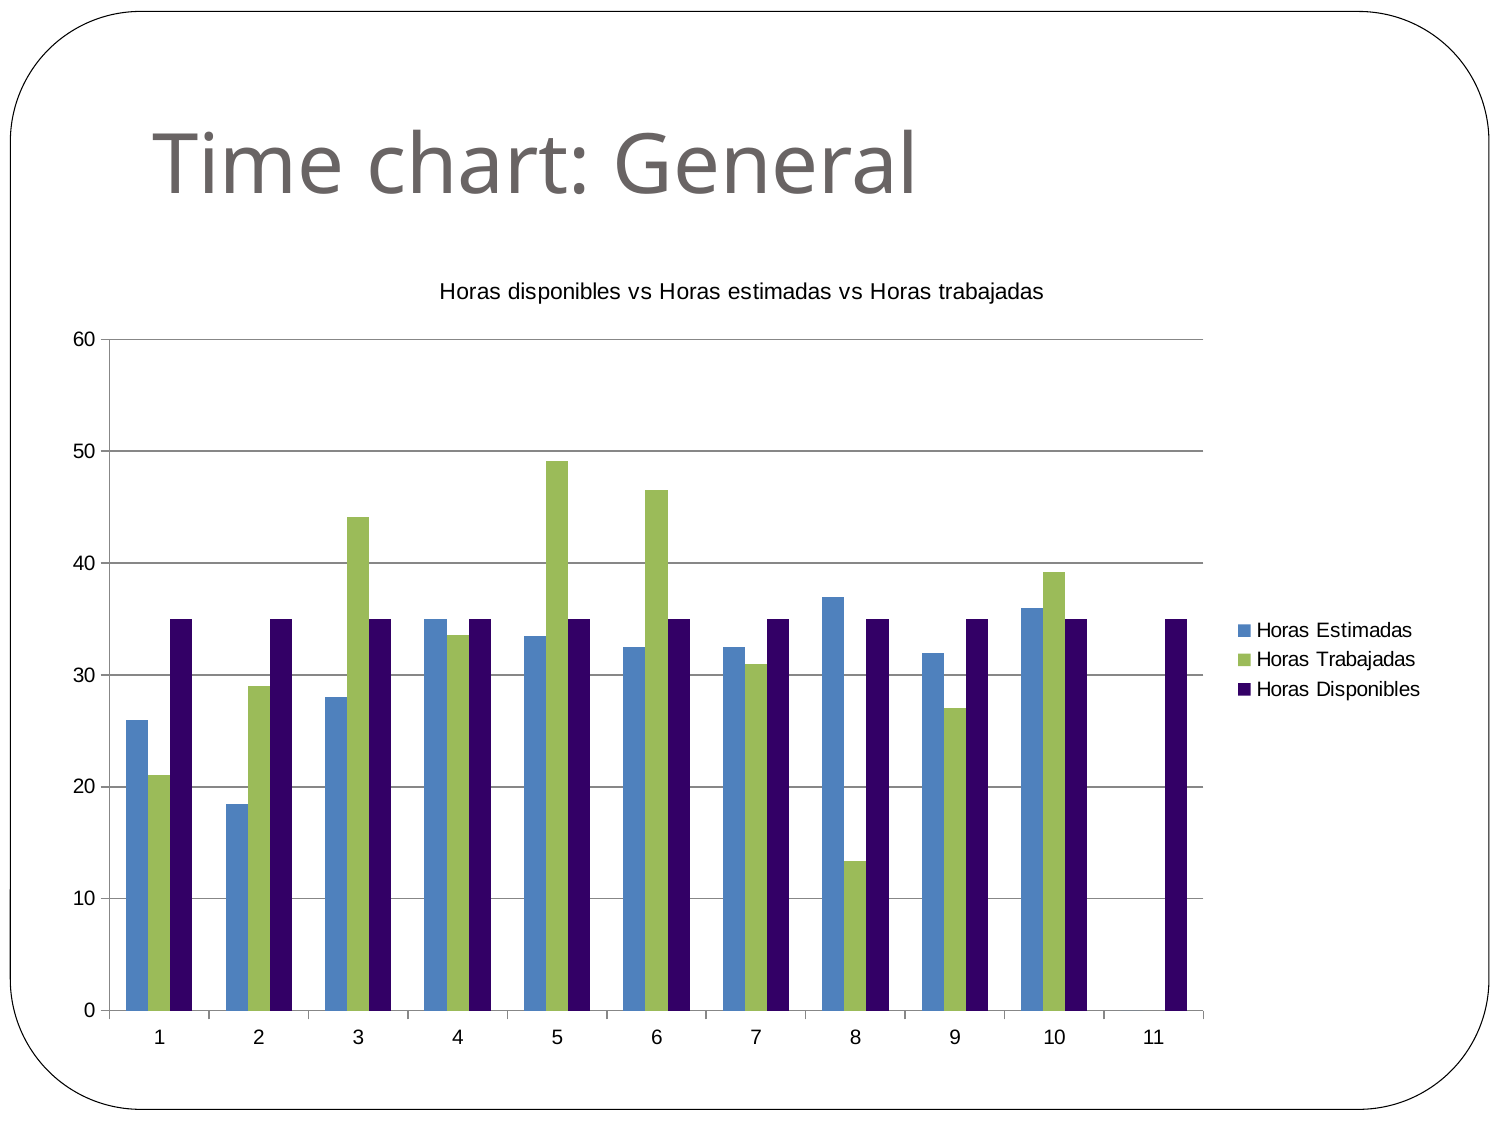

Time chart: General
### Chart: Horas disponibles vs Horas estimadas vs Horas trabajadas
| Category | Horas Estimadas | Horas Trabajadas | Horas Disponibles |
|---|---|---|---|
| 1 | 26.0 | 21.07 | 35.0 |
| 2 | 18.5 | 29.03 | 35.0 |
| 3 | 28.0 | 44.15 | 35.0 |
| 4 | 35.0 | 33.5666666666667 | 35.0 |
| 5 | 33.5 | 49.1666666666667 | 35.0 |
| 6 | 32.5 | 46.5 | 35.0 |
| 7 | 32.5 | 30.95 | 35.0 |
| 8 | 37.0 | 13.3666666666667 | 35.0 |
| 9 | 32.0 | 27.05 | 35.0 |
| 10 | 36.0 | 39.1833333333333 | 35.0 |
| 11 | 0.0 | None | 35.0 |